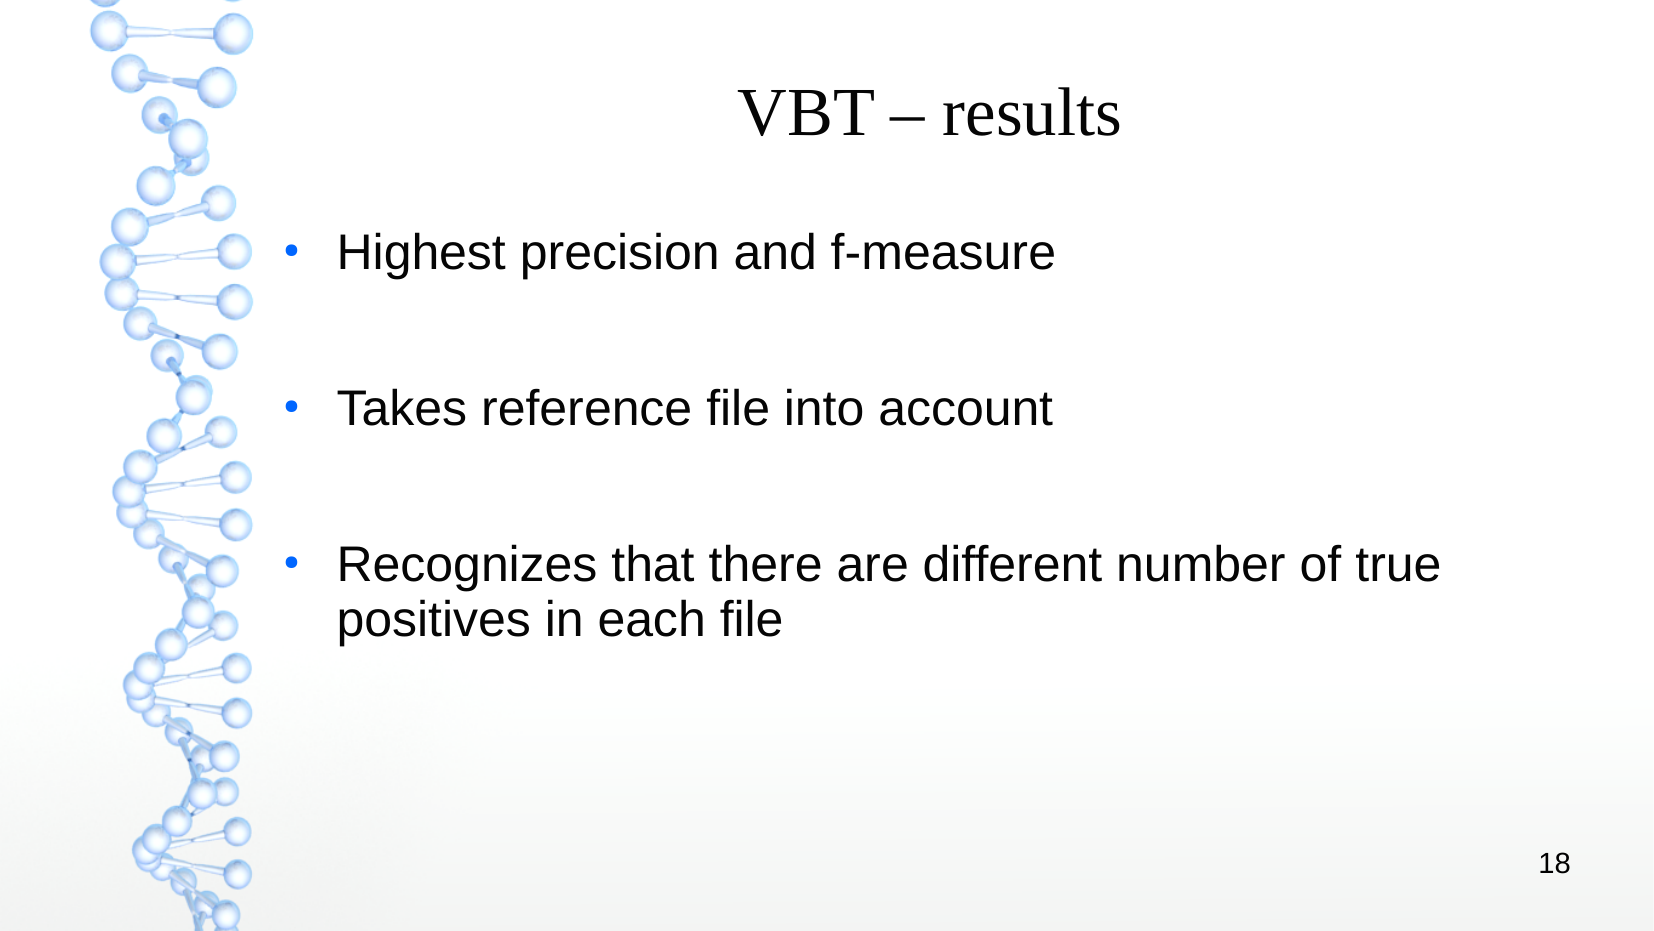

# VBT – results
Highest precision and f-measure
Takes reference file into account
Recognizes that there are different number of true positives in each file
18